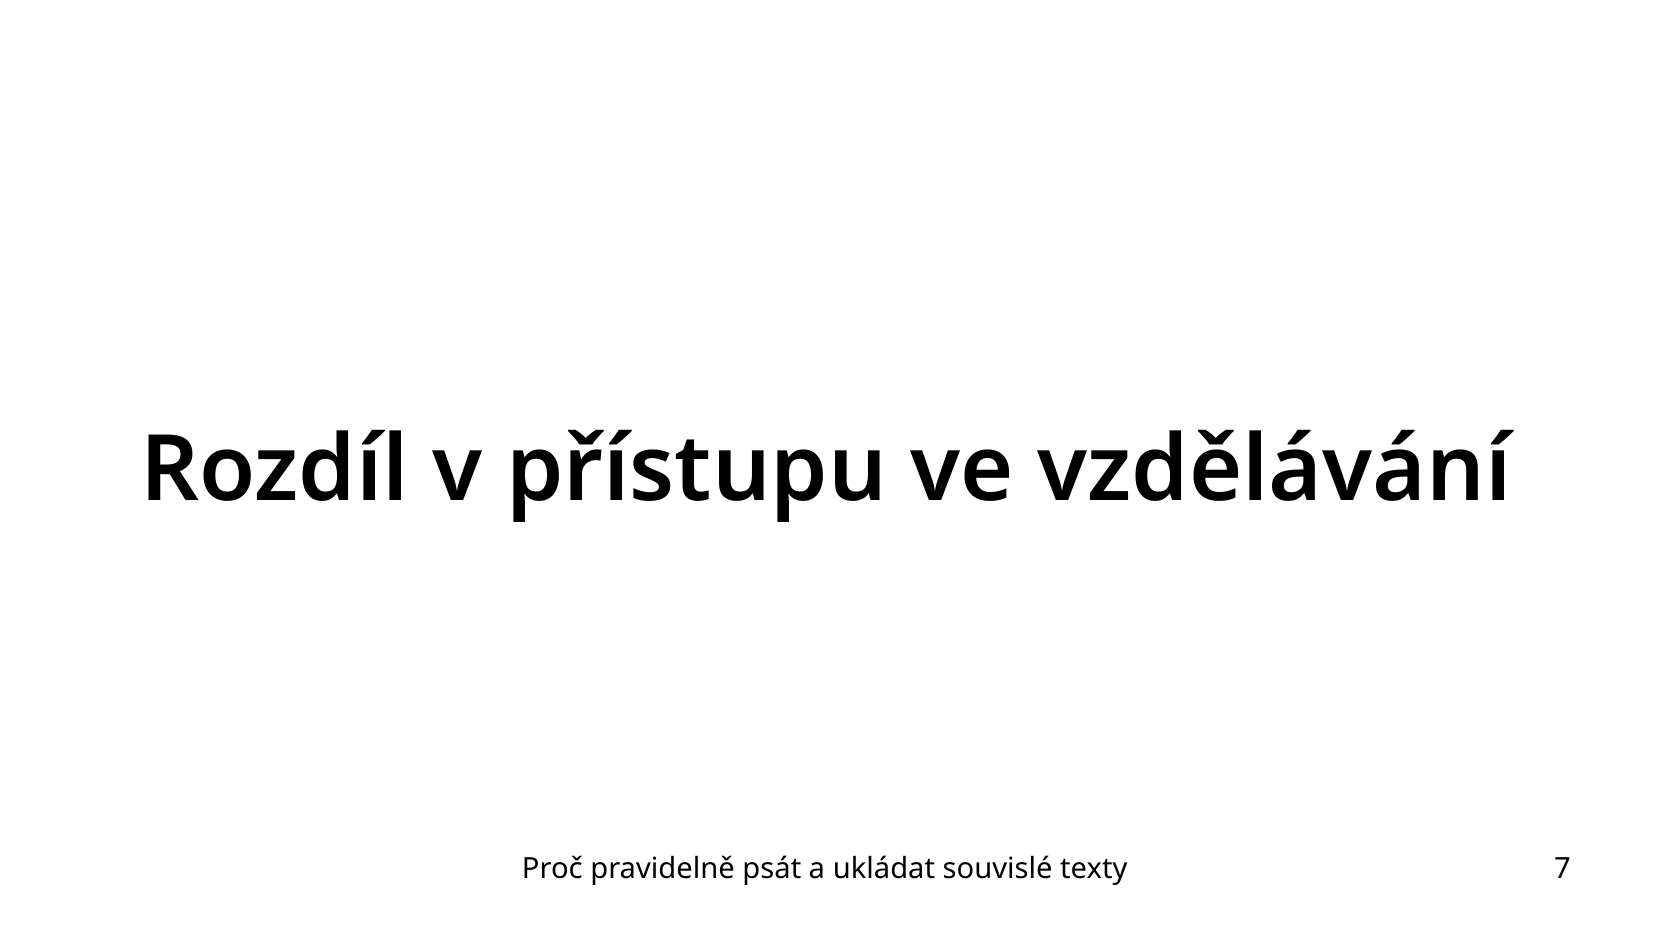

# Rozdíl v přístupu ve vzdělávání
Proč pravidelně psát a ukládat souvislé texty
7